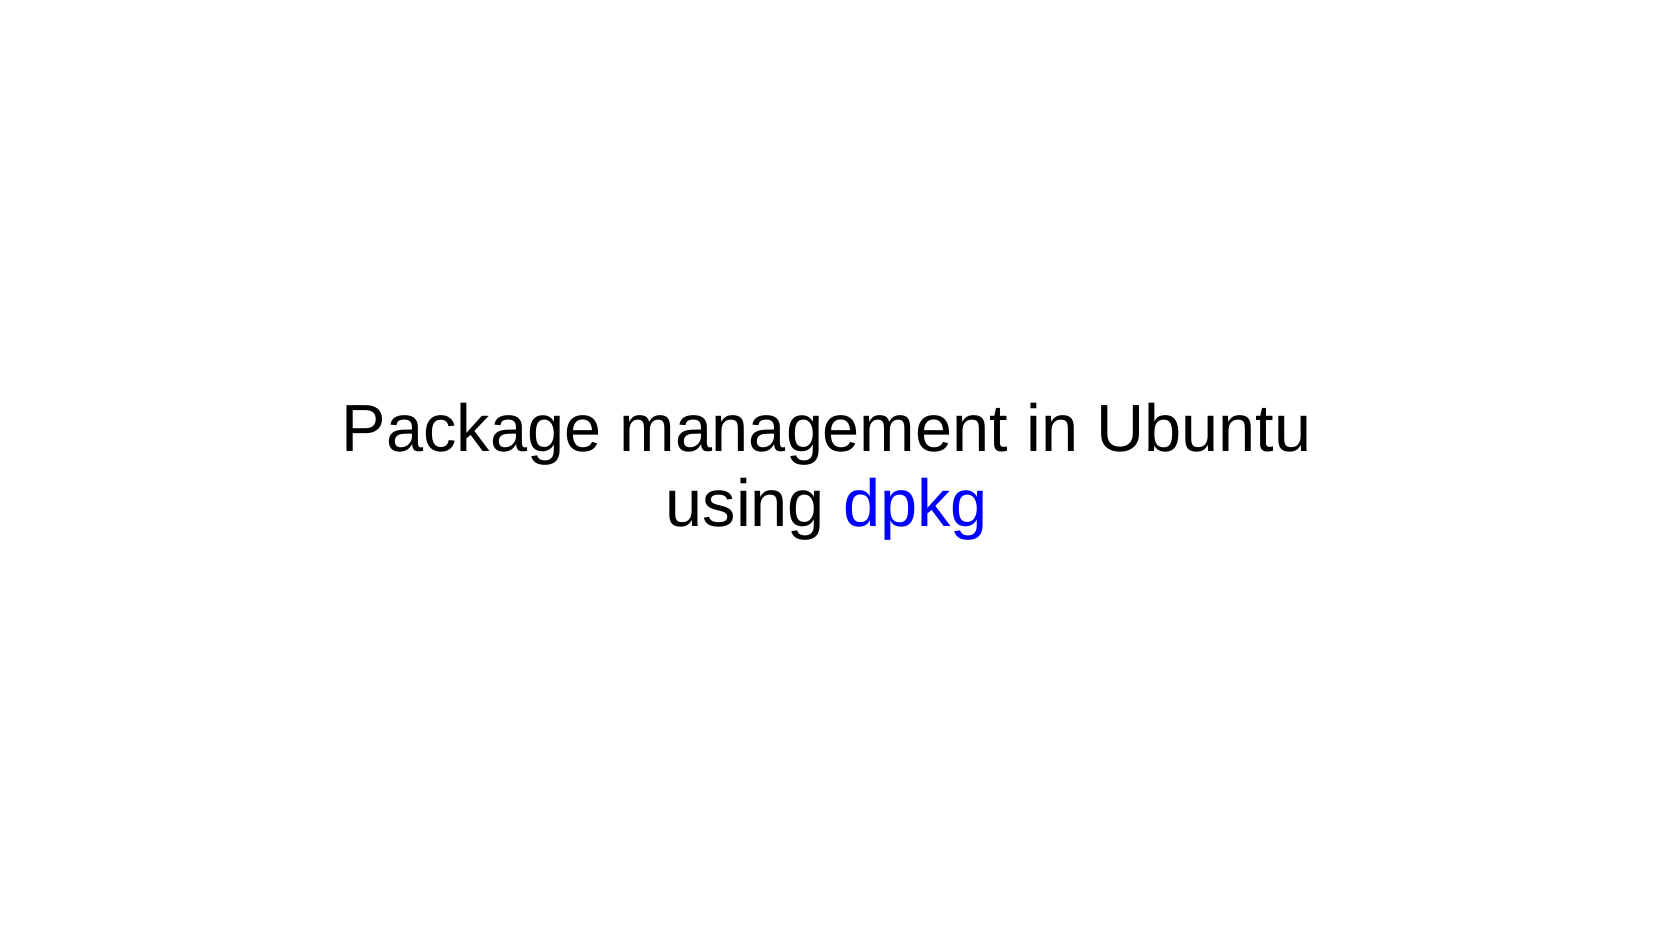

# Package management in Ubuntu
using dpkg